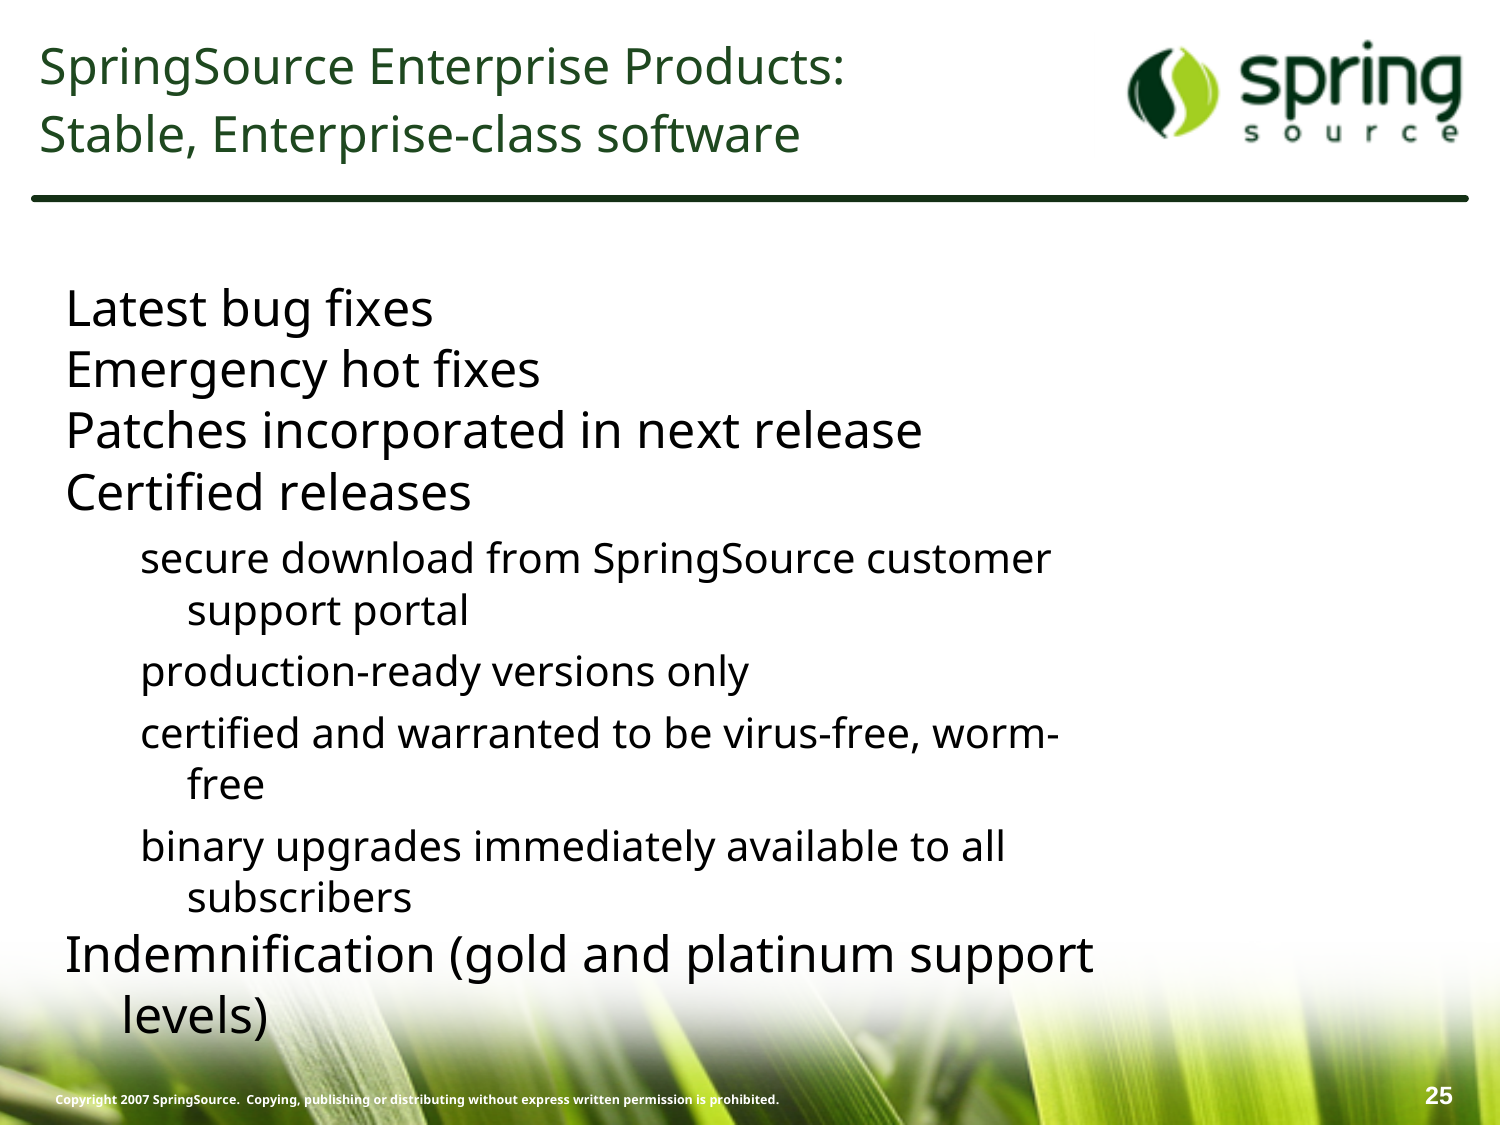

# SpringSource Enterprise Products: Stable, Enterprise-class software
Latest bug fixes
Emergency hot fixes
Patches incorporated in next release
Certified releases
secure download from SpringSource customer support portal
production-ready versions only
certified and warranted to be virus-free, worm-free
binary upgrades immediately available to all subscribers
Indemnification (gold and platinum support levels)